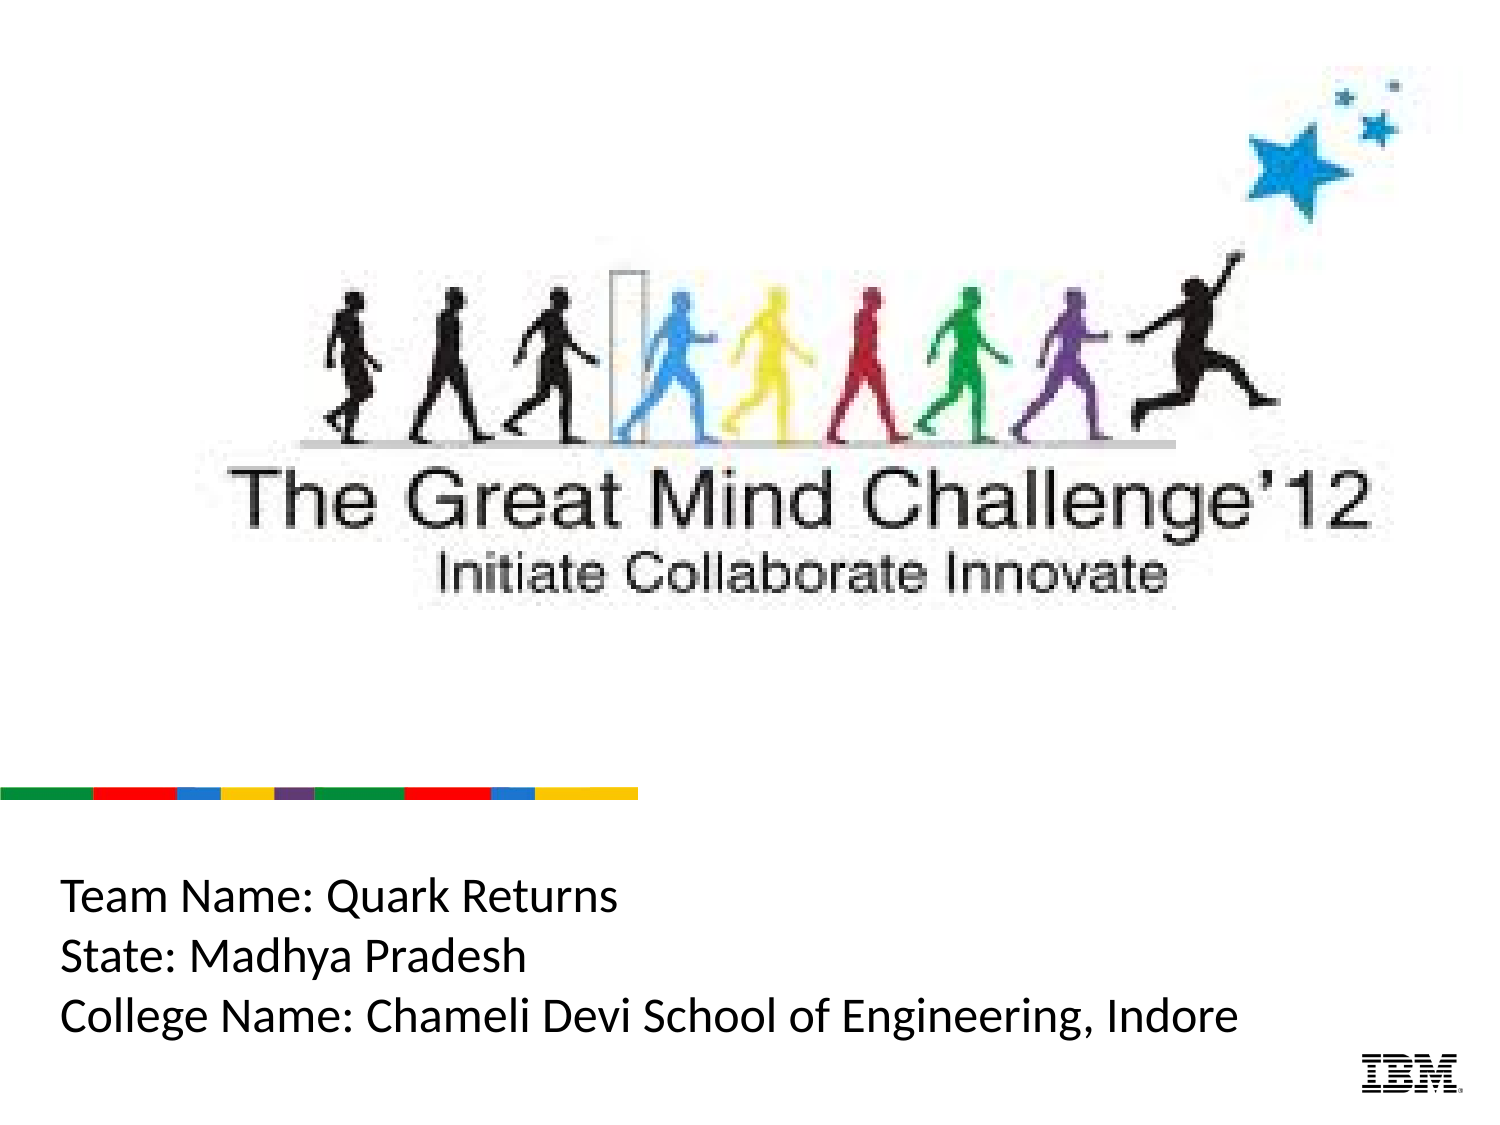

# Team Name: Quark Returns State: Madhya Pradesh College Name: Chameli Devi School of Engineering, Indore